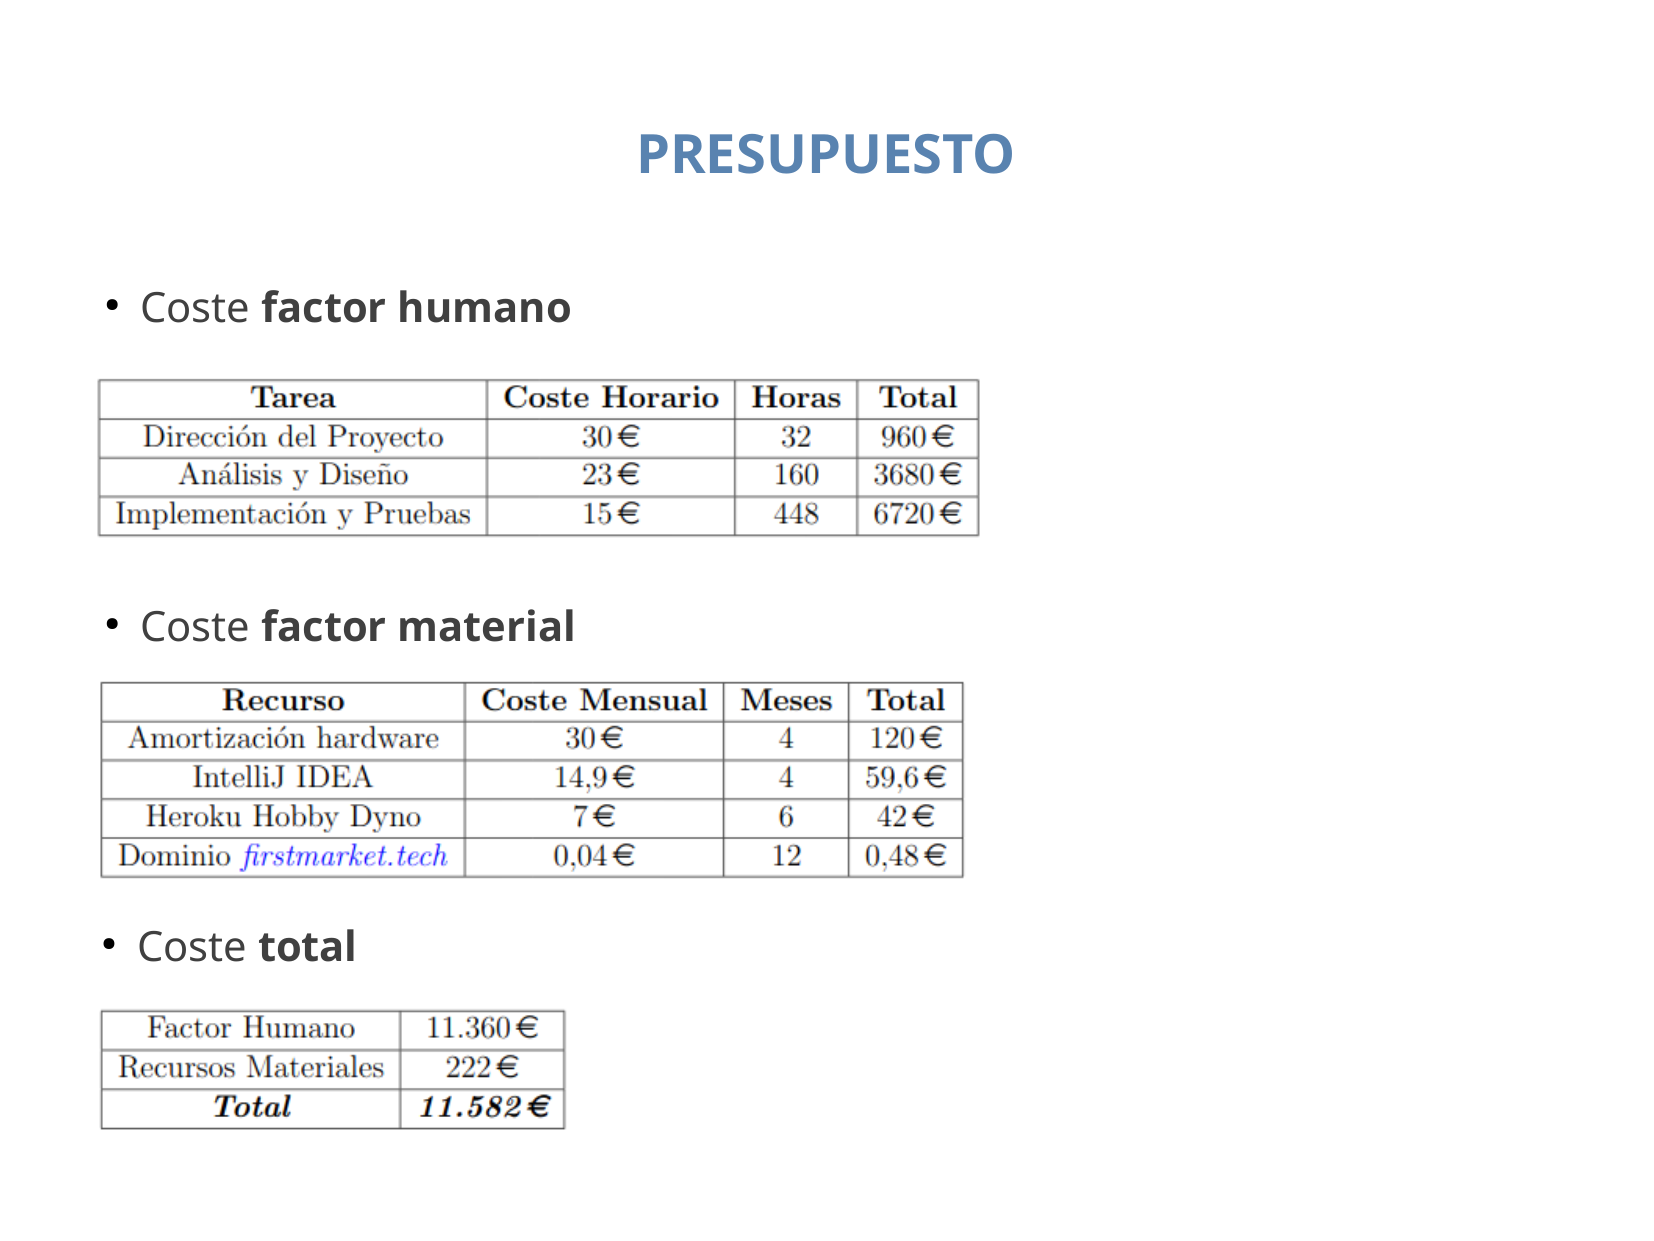

# PRESUPUESTO
Coste factor humano
Coste factor material
Coste total
8